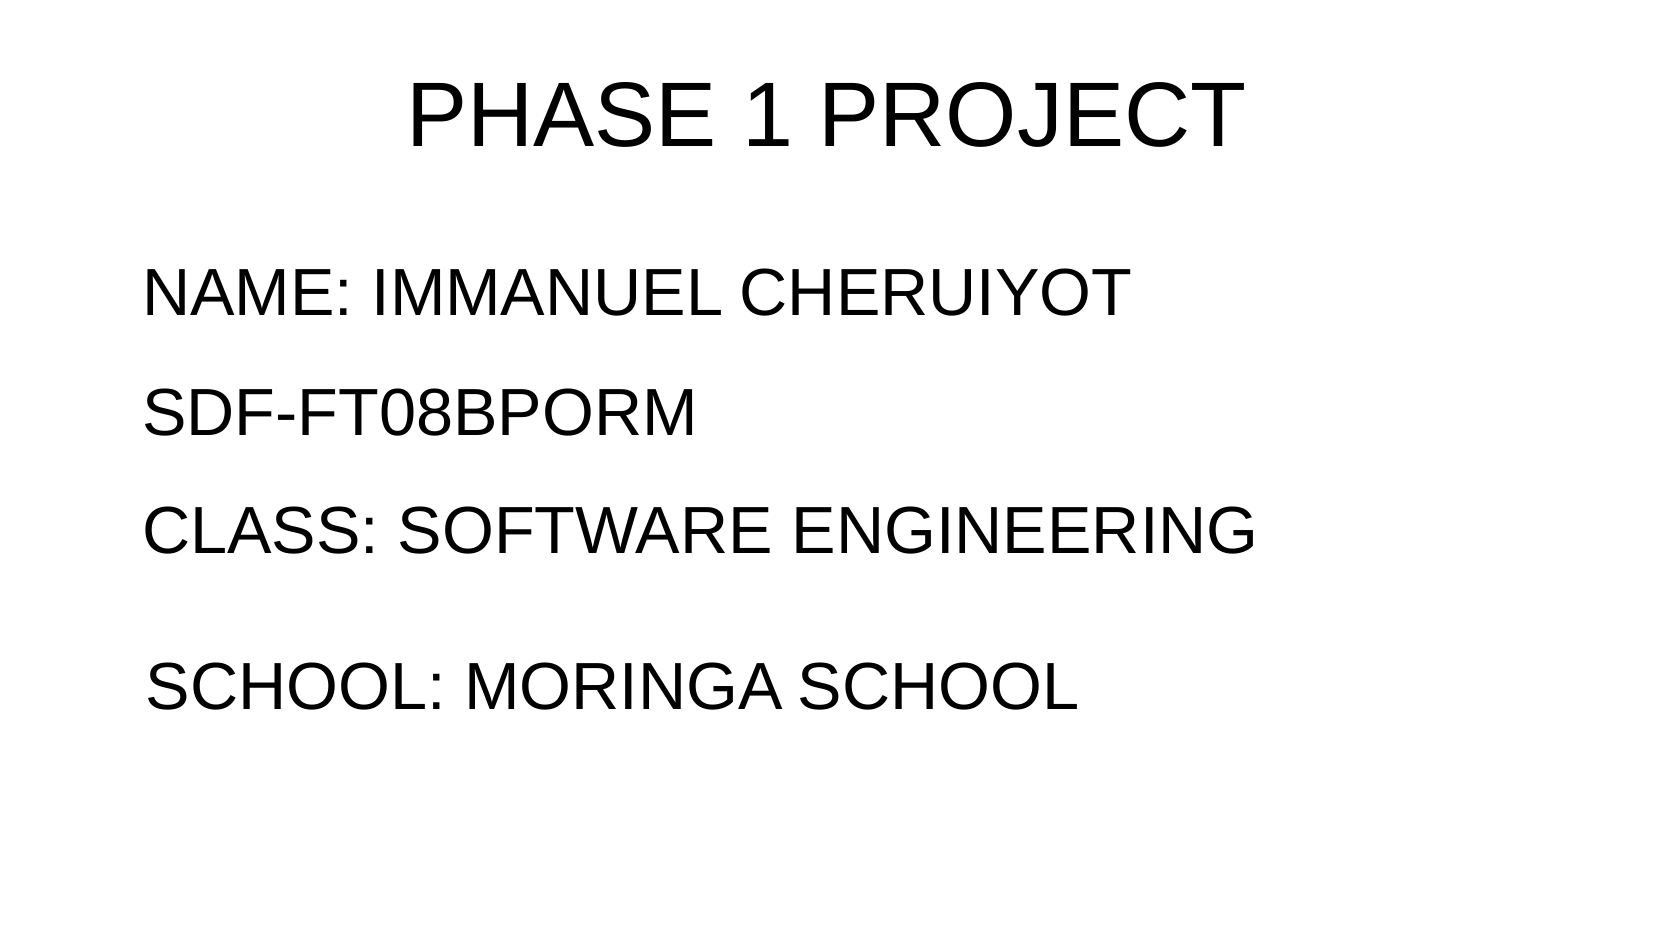

# PHASE 1 PROJECT
NAME: IMMANUEL CHERUIYOT
SDF-FT08BPORM
CLASS: SOFTWARE ENGINEERING
SCHOOL: MORINGA SCHOOL